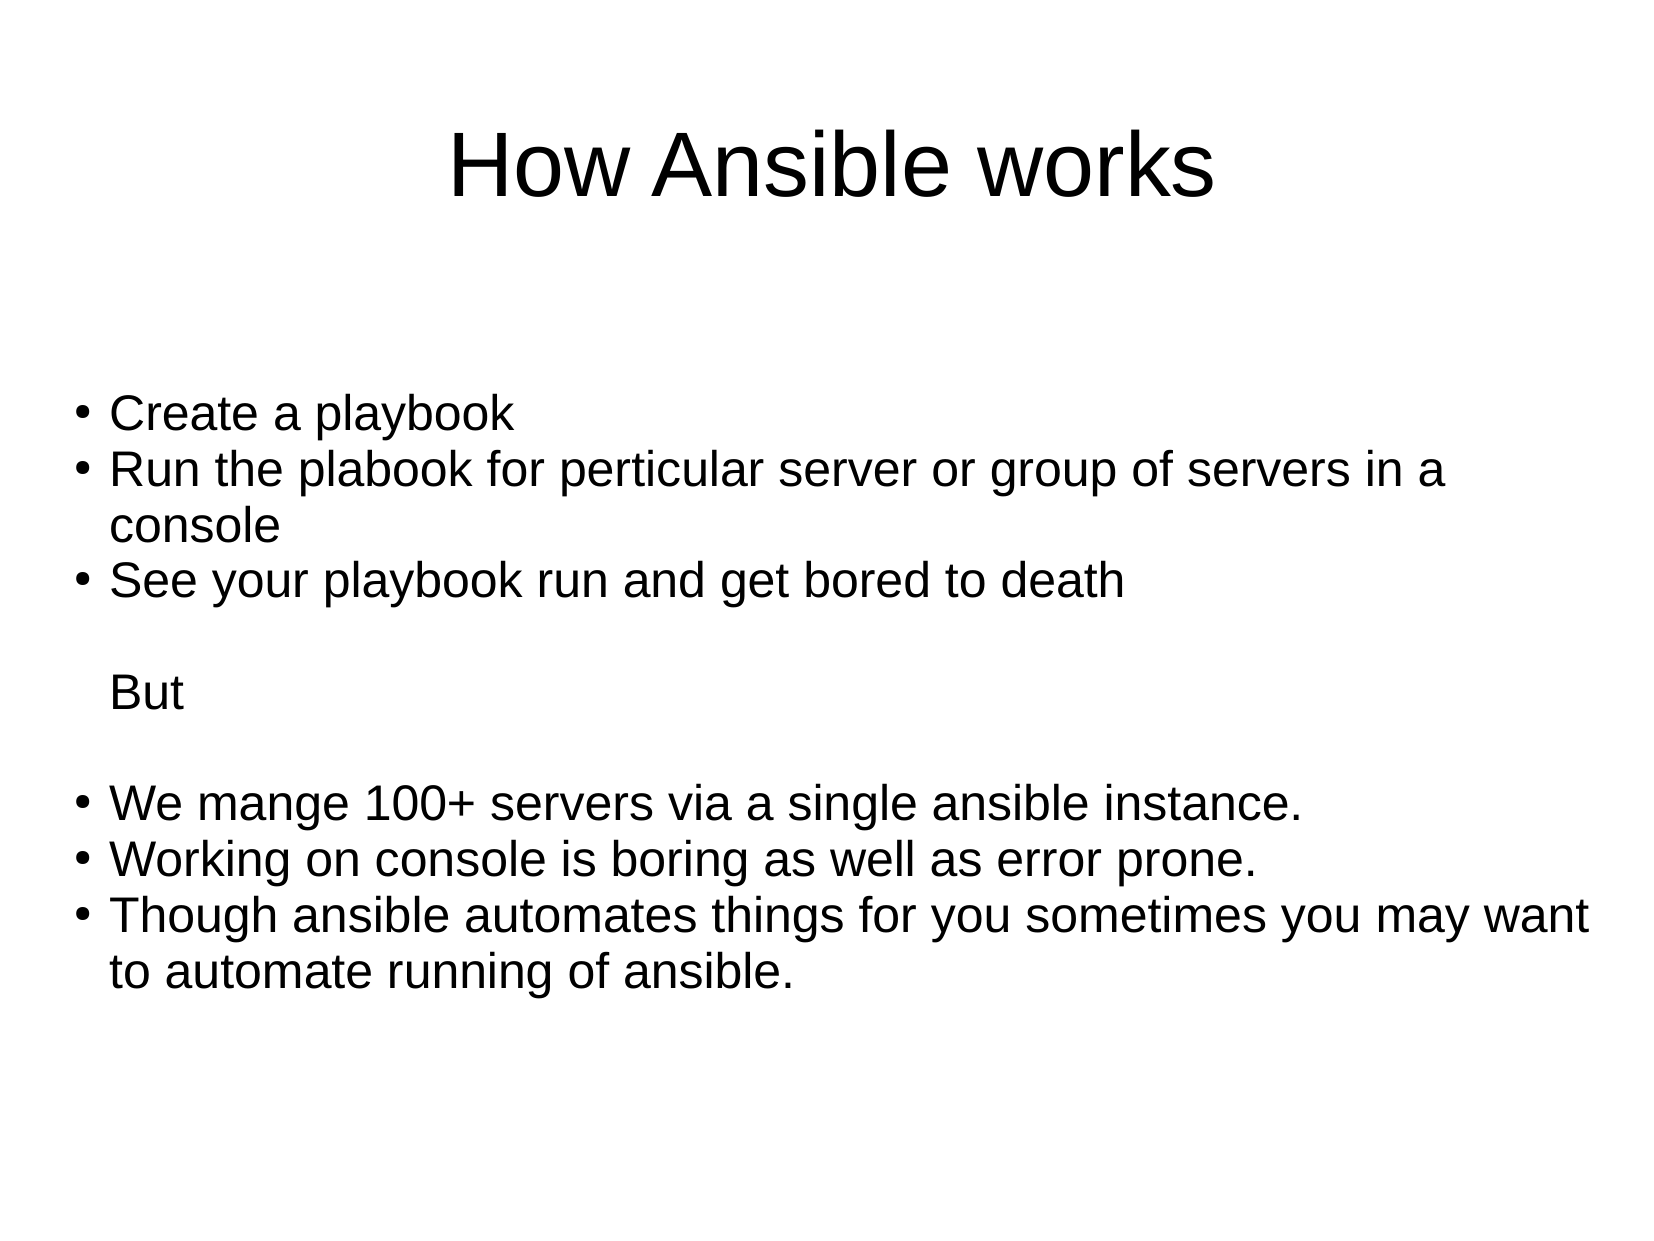

How Ansible works
Create a playbook
Run the plabook for perticular server or group of servers in a console
See your playbook run and get bored to death
But
We mange 100+ servers via a single ansible instance.
Working on console is boring as well as error prone.
Though ansible automates things for you sometimes you may want to automate running of ansible.